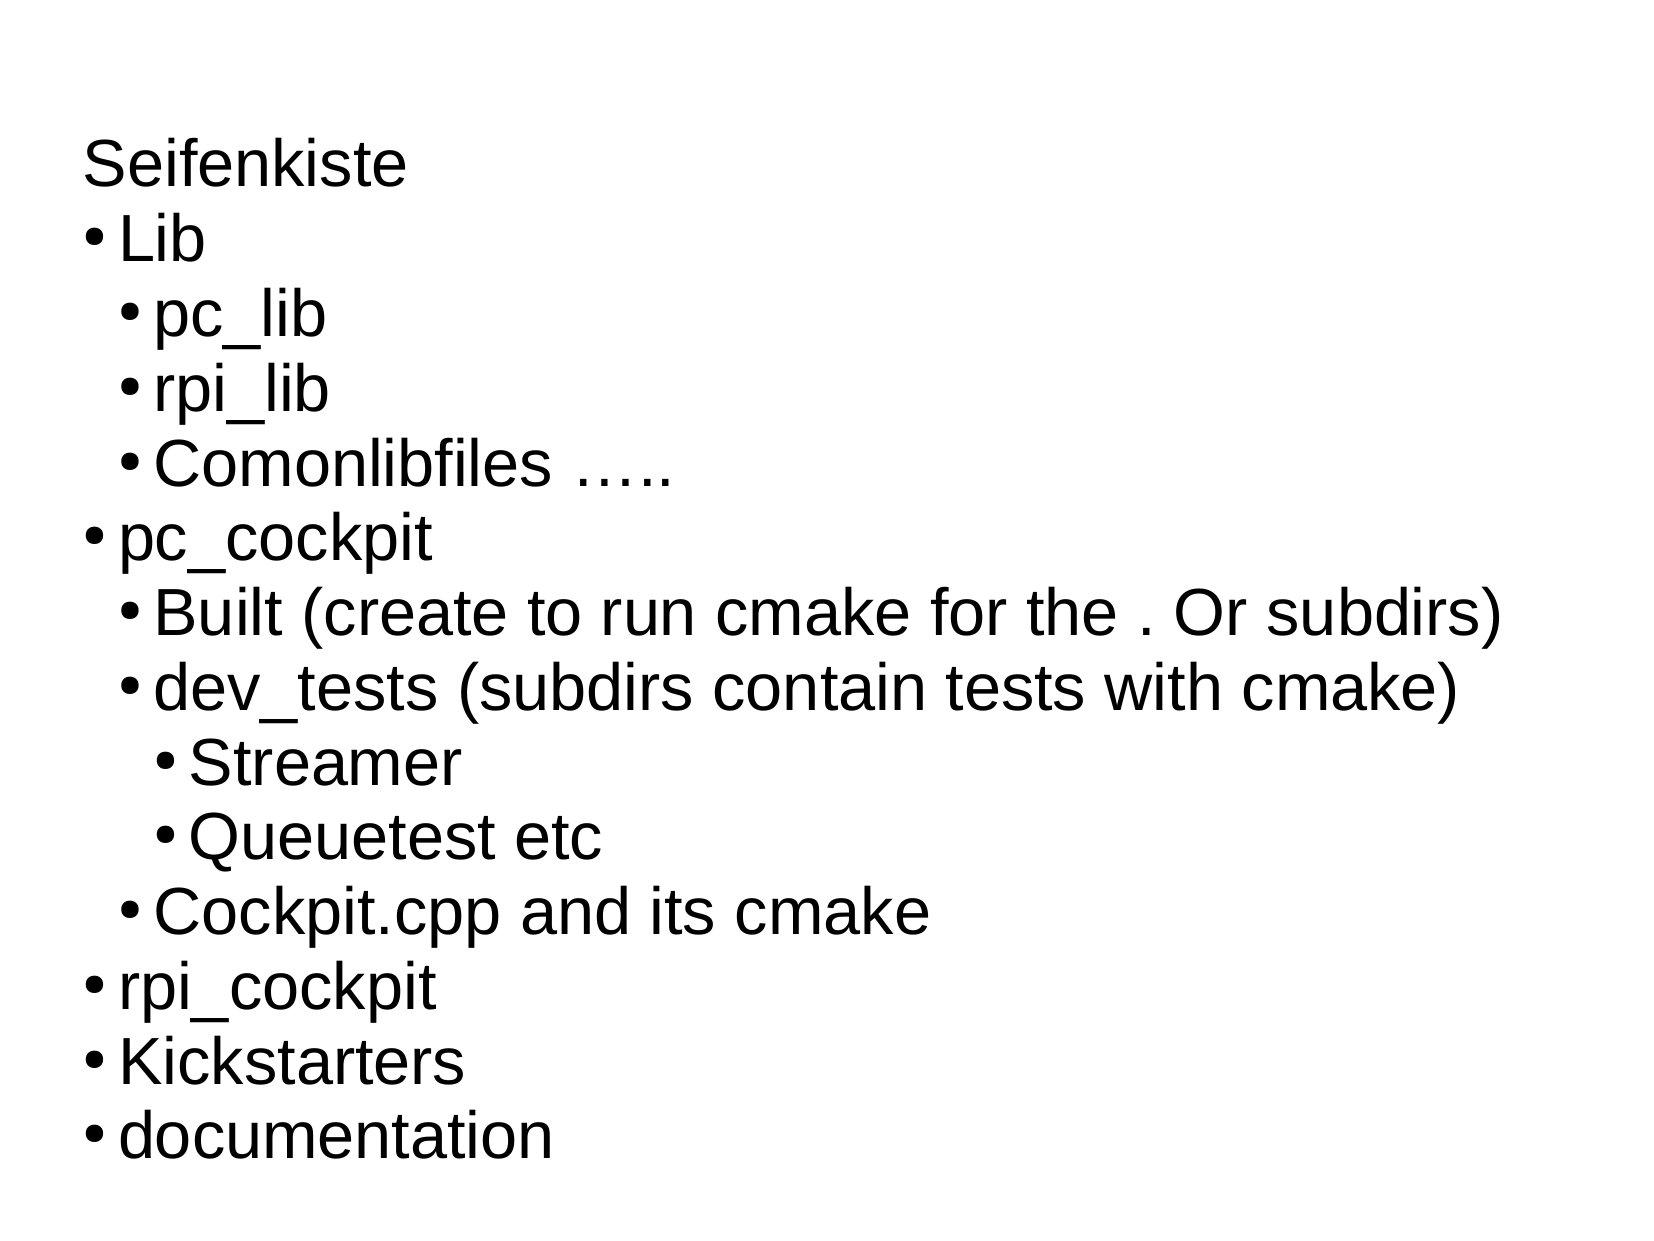

# Seifenkiste
Lib
pc_lib
rpi_lib
Comonlibfiles …..
pc_cockpit
Built (create to run cmake for the . Or subdirs)
dev_tests (subdirs contain tests with cmake)
Streamer
Queuetest etc
Cockpit.cpp and its cmake
rpi_cockpit
Kickstarters
documentation